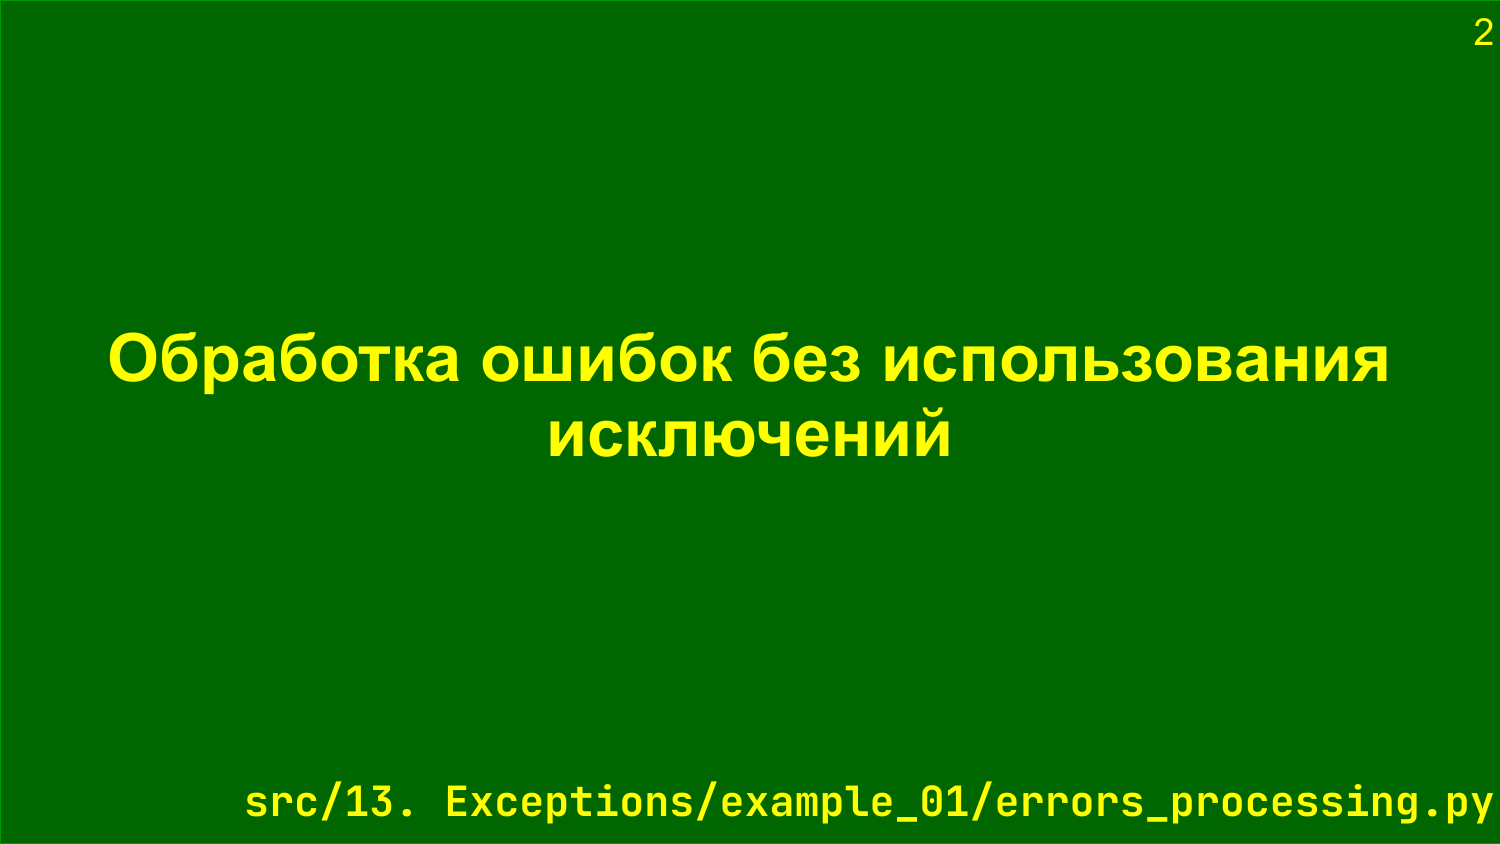

# Обработка ошибок без использования исключений
src/13. Exceptions/example_01/errors_processing.py